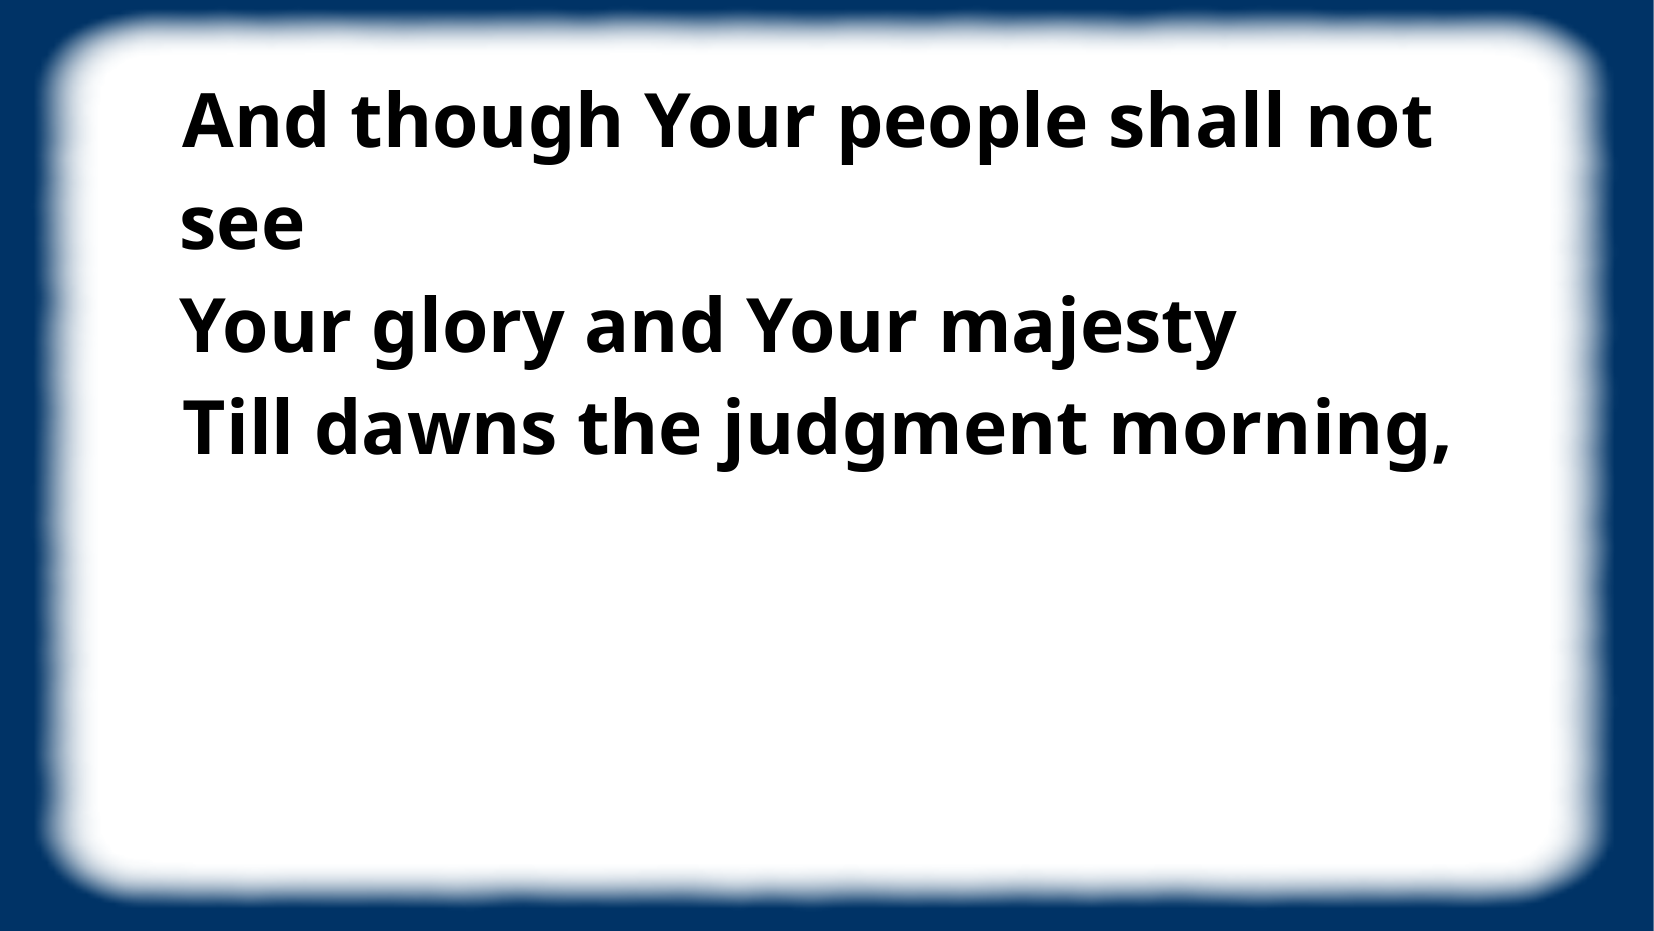

And though Your people shall not see
Your glory and Your majesty
 Till dawns the judgment morning,